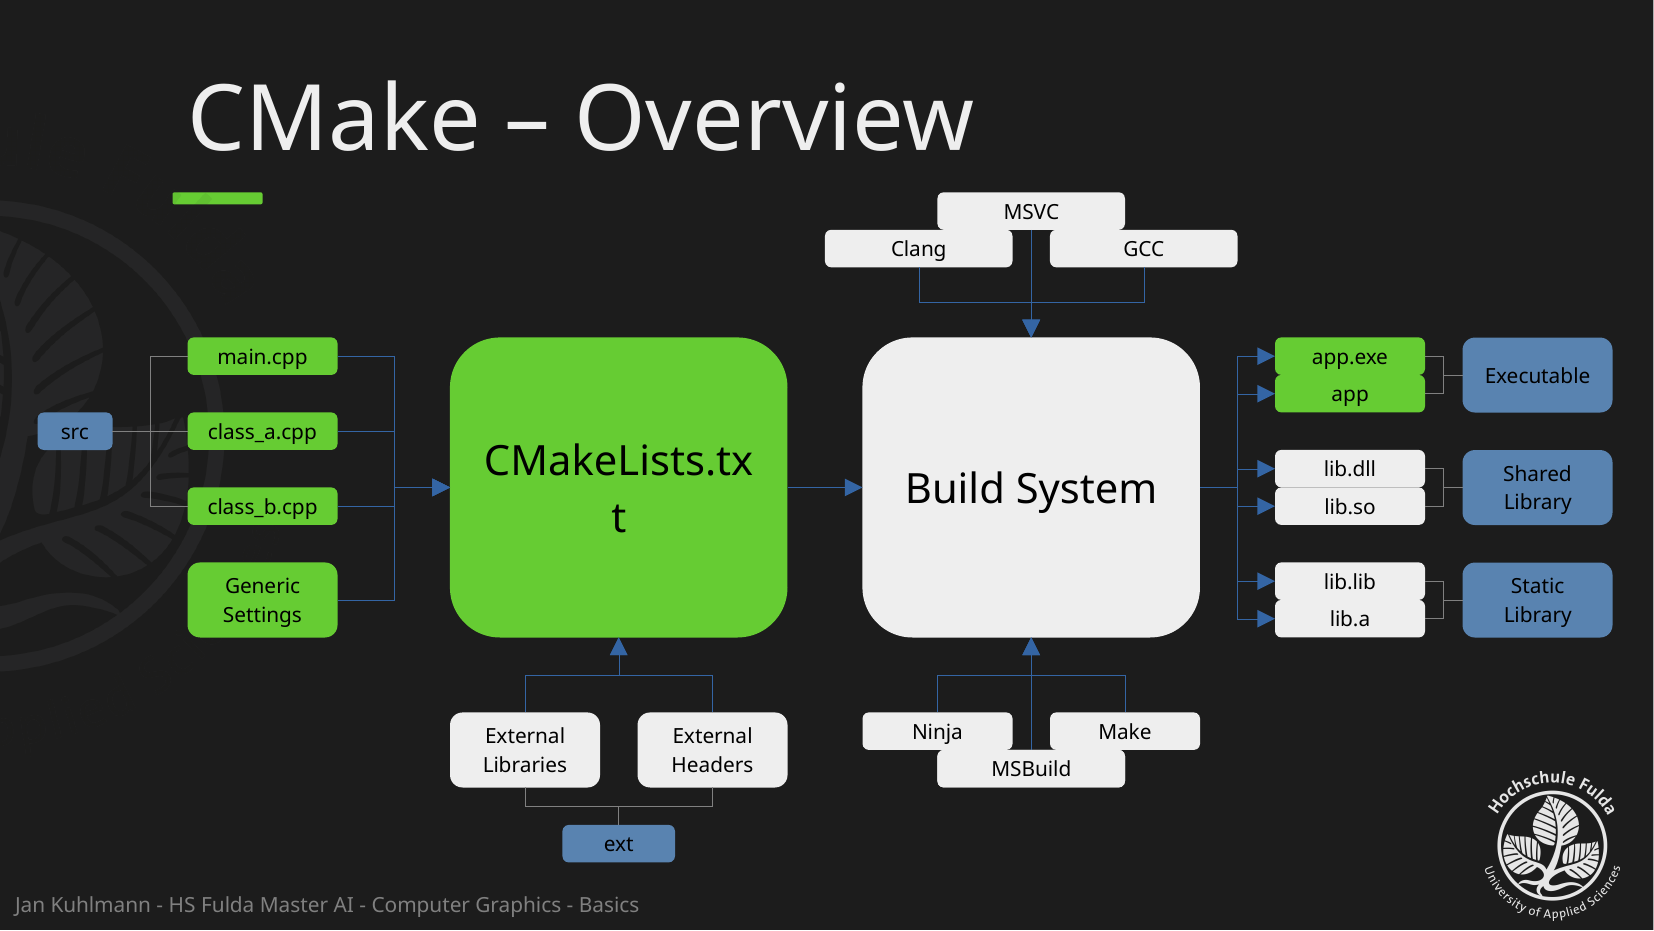

# CMake – Overview
MSVC
Clang
GCC
main.cpp
CMakeLists.txt
Build System
app.exe
Executable
app
class_a.cpp
src
lib.dll
Shared Library
class_b.cpp
lib.so
Generic Settings
lib.lib
Static Library
lib.a
External Libraries
External Headers
Ninja
Make
MSBuild
MSBuild
ext
Jan Kuhlmann - HS Fulda Master AI - Computer Graphics - Basics